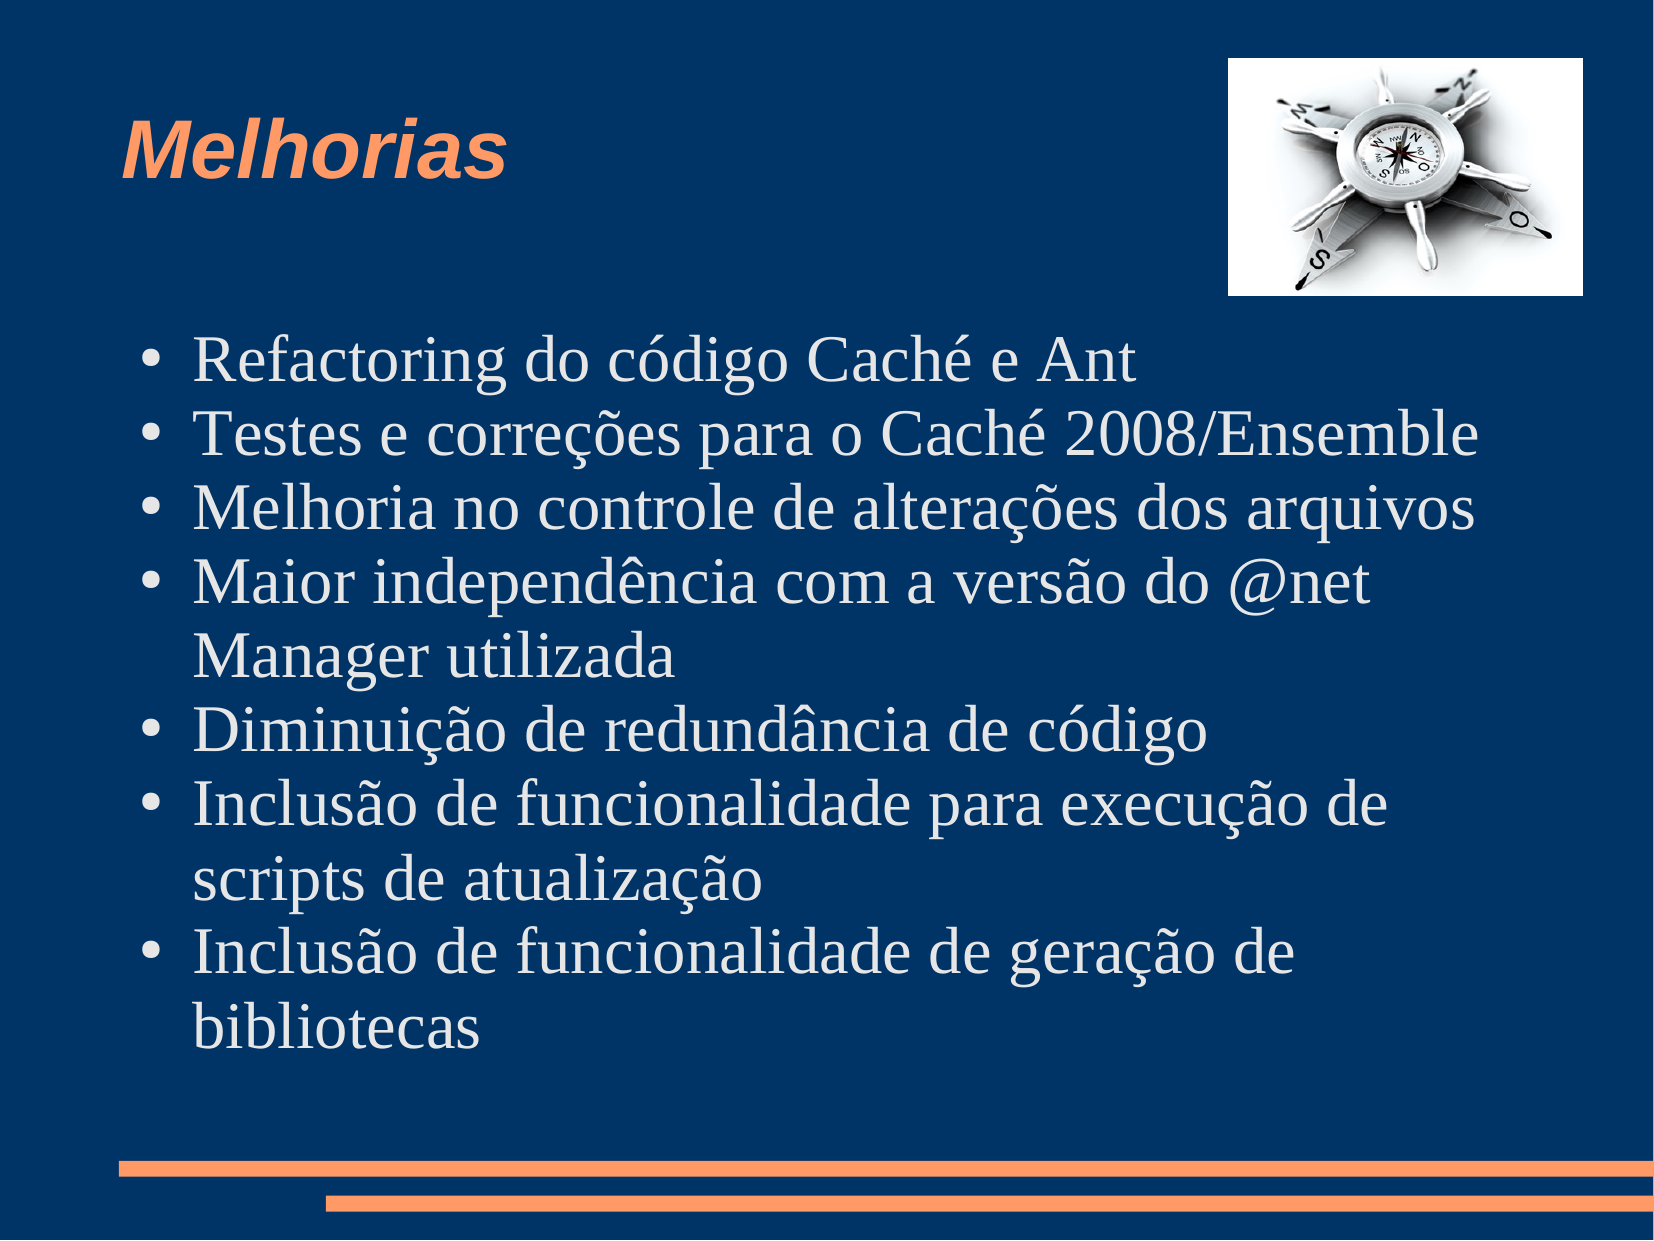

# Melhorias
Refactoring do código Caché e Ant
Testes e correções para o Caché 2008/Ensemble
Melhoria no controle de alterações dos arquivos
Maior independência com a versão do @net Manager utilizada
Diminuição de redundância de código
Inclusão de funcionalidade para execução de scripts de atualização
Inclusão de funcionalidade de geração de bibliotecas